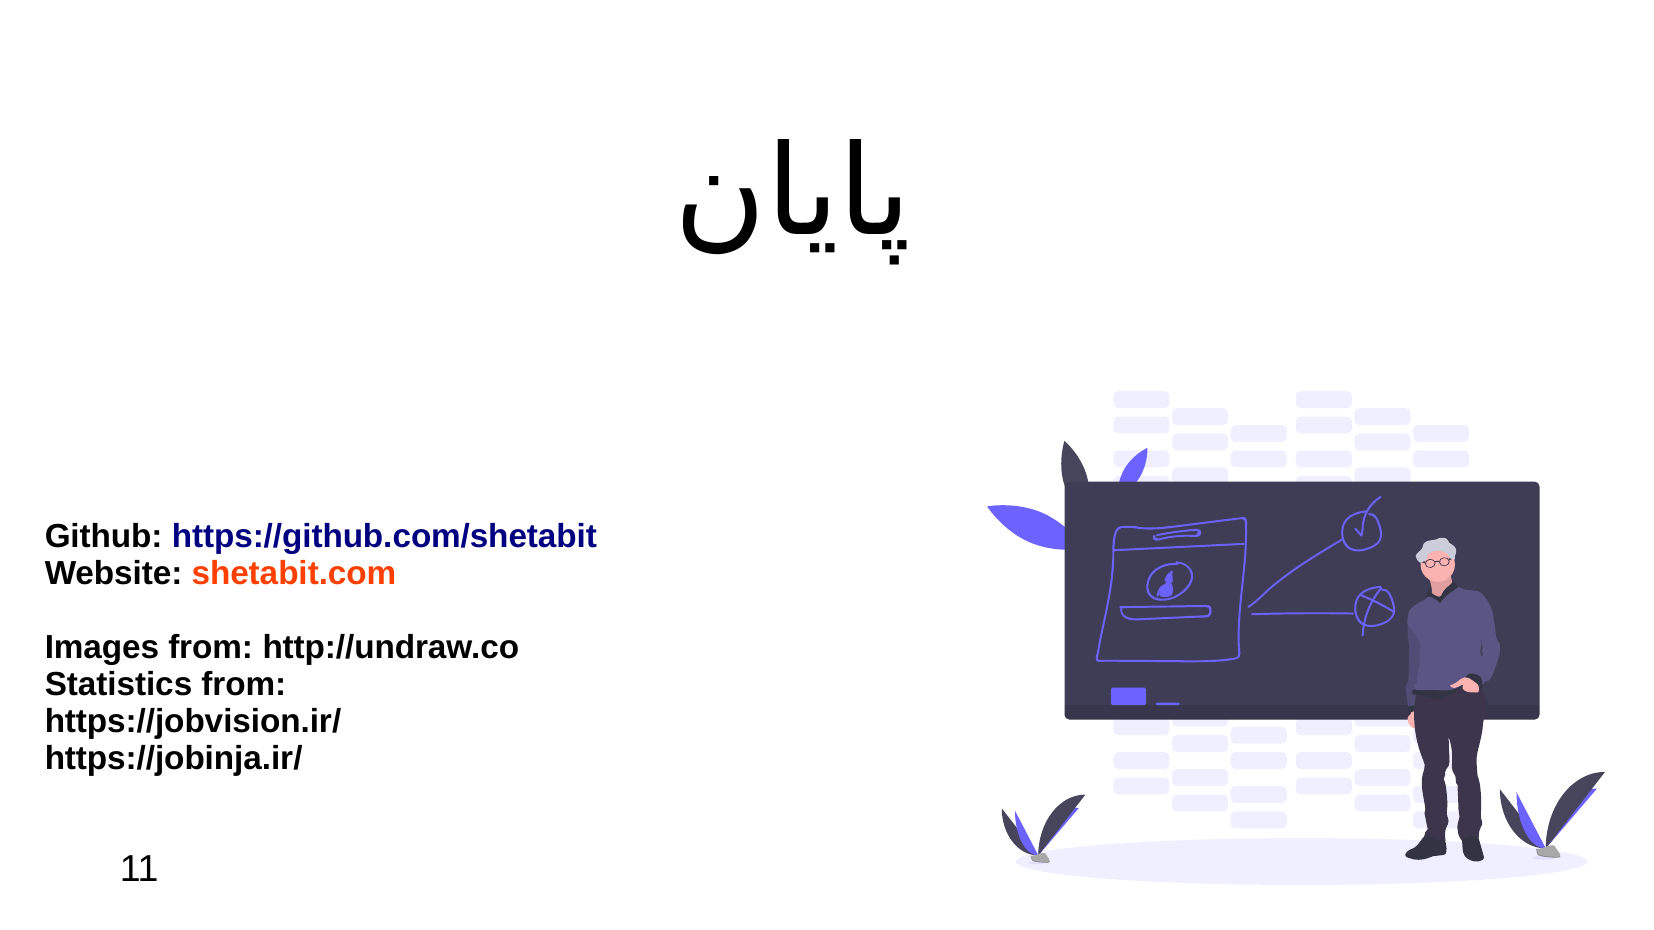

پایان
Github: https://github.com/shetabit
Website: shetabit.com
Images from: http://undraw.co
Statistics from:
https://jobvision.ir/
https://jobinja.ir/
11